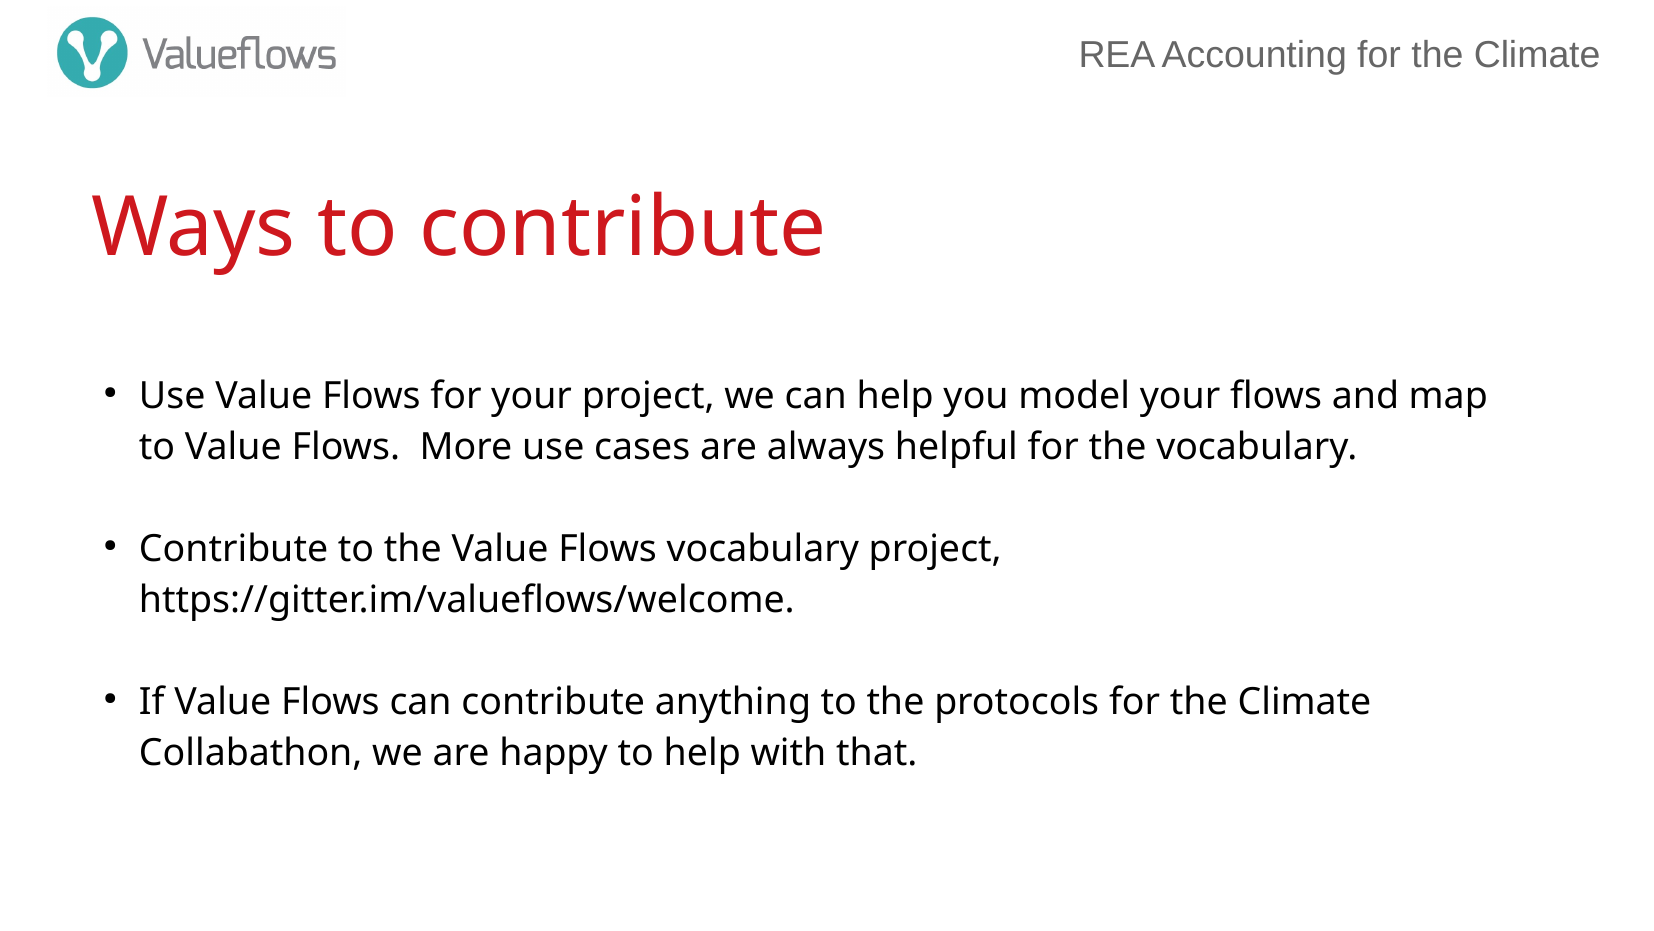

REA Accounting for the Climate
Ways to contribute
Use Value Flows for your project, we can help you model your flows and map to Value Flows. More use cases are always helpful for the vocabulary.
Contribute to the Value Flows vocabulary project, https://gitter.im/valueflows/welcome.
If Value Flows can contribute anything to the protocols for the Climate Collabathon, we are happy to help with that.